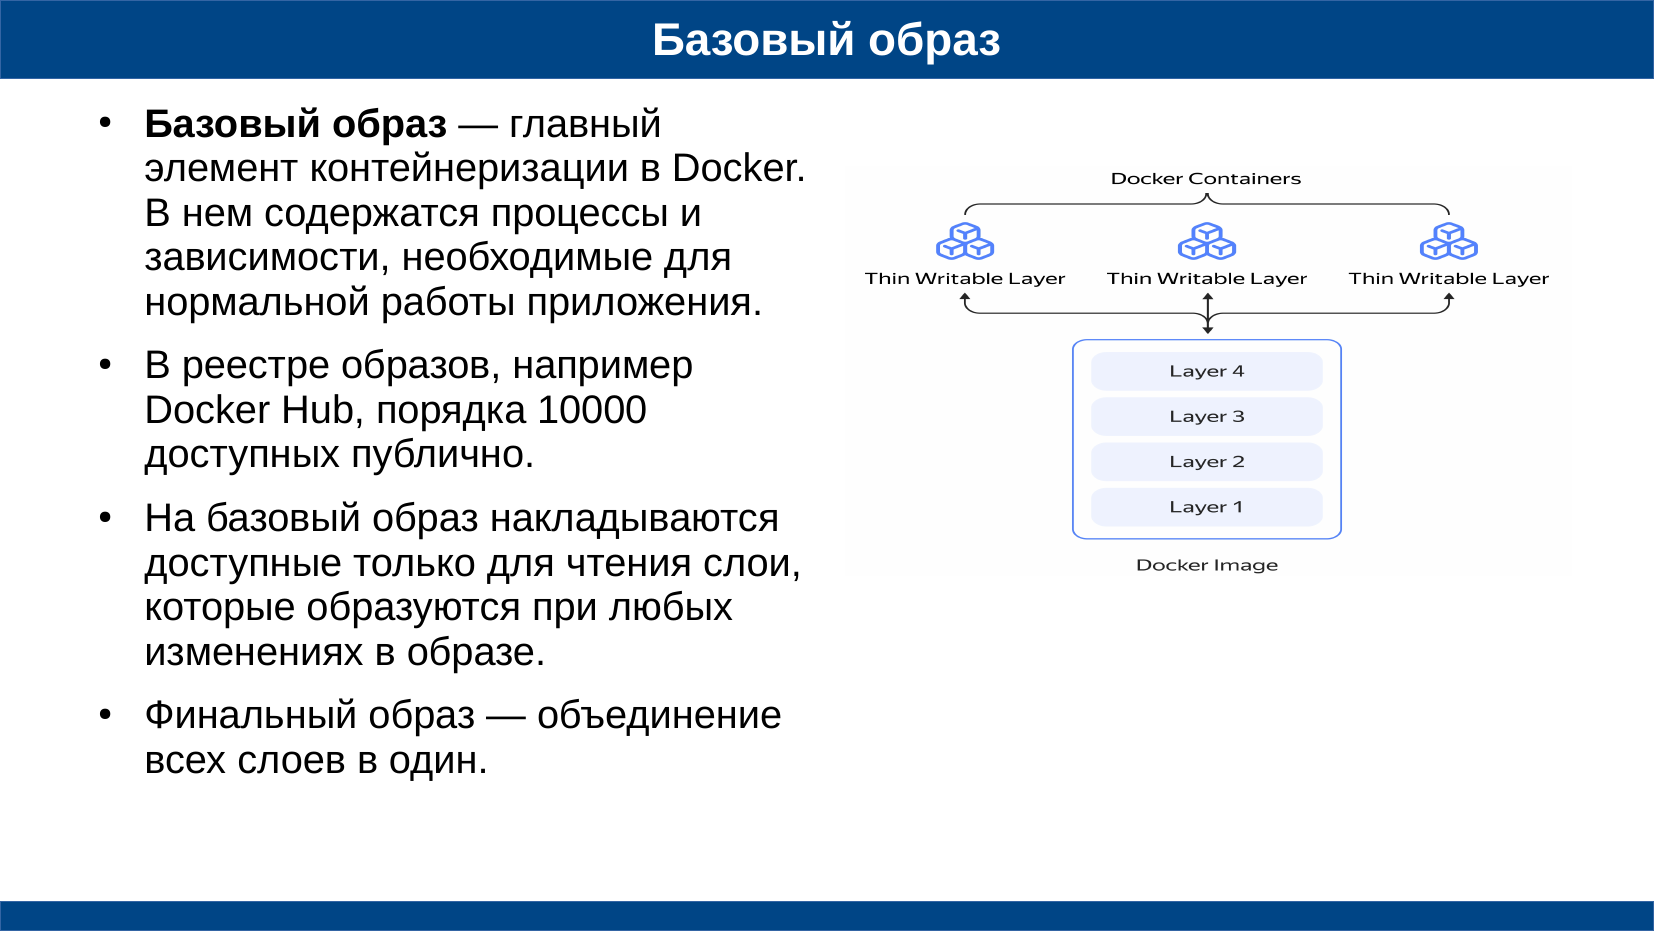

# Базовый образ
Базовый образ — главный элемент контейнеризации в Docker. В нем содержатся процессы и зависимости, необходимые для нормальной работы приложения.
В реестре образов, например Docker Hub, порядка 10000 доступных публично.
На базовый образ накладываются доступные только для чтения слои, которые образуются при любых изменениях в образе.
Финальный образ — объединение всех слоев в один.